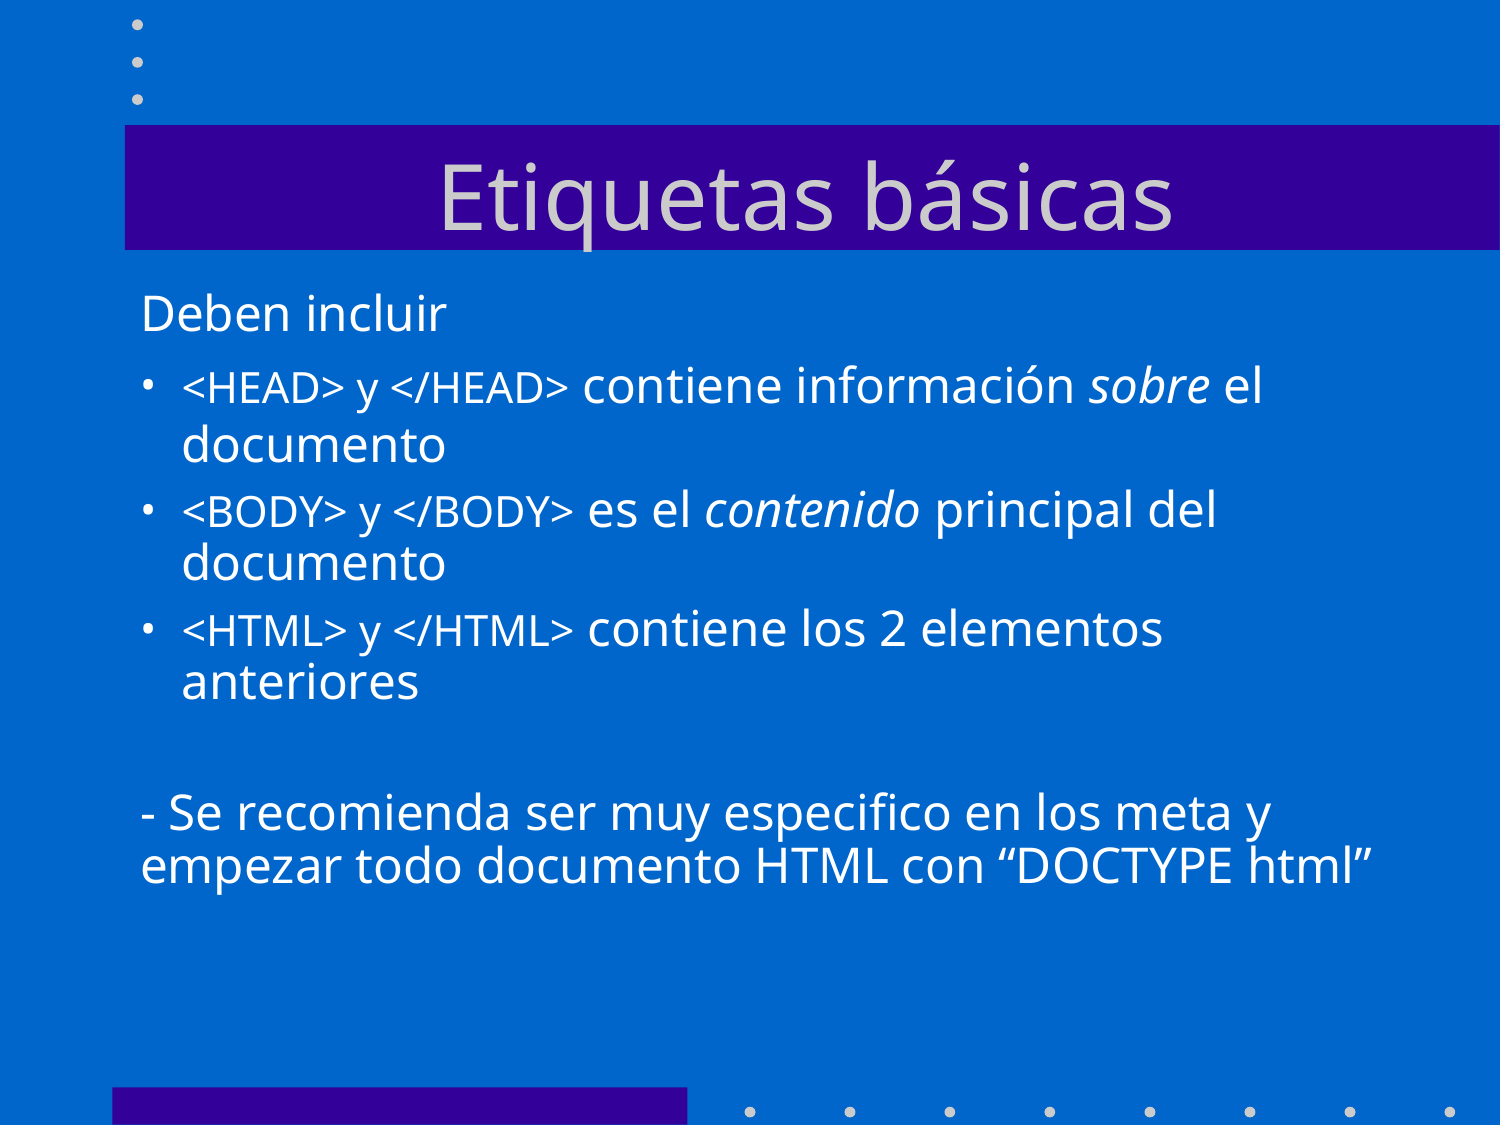

# Etiquetas básicas
Deben incluir
<HEAD> y </HEAD> contiene información sobre el documento
<BODY> y </BODY> es el contenido principal del documento
<HTML> y </HTML> contiene los 2 elementos anteriores
- Se recomienda ser muy especifico en los meta y empezar todo documento HTML con “DOCTYPE html”